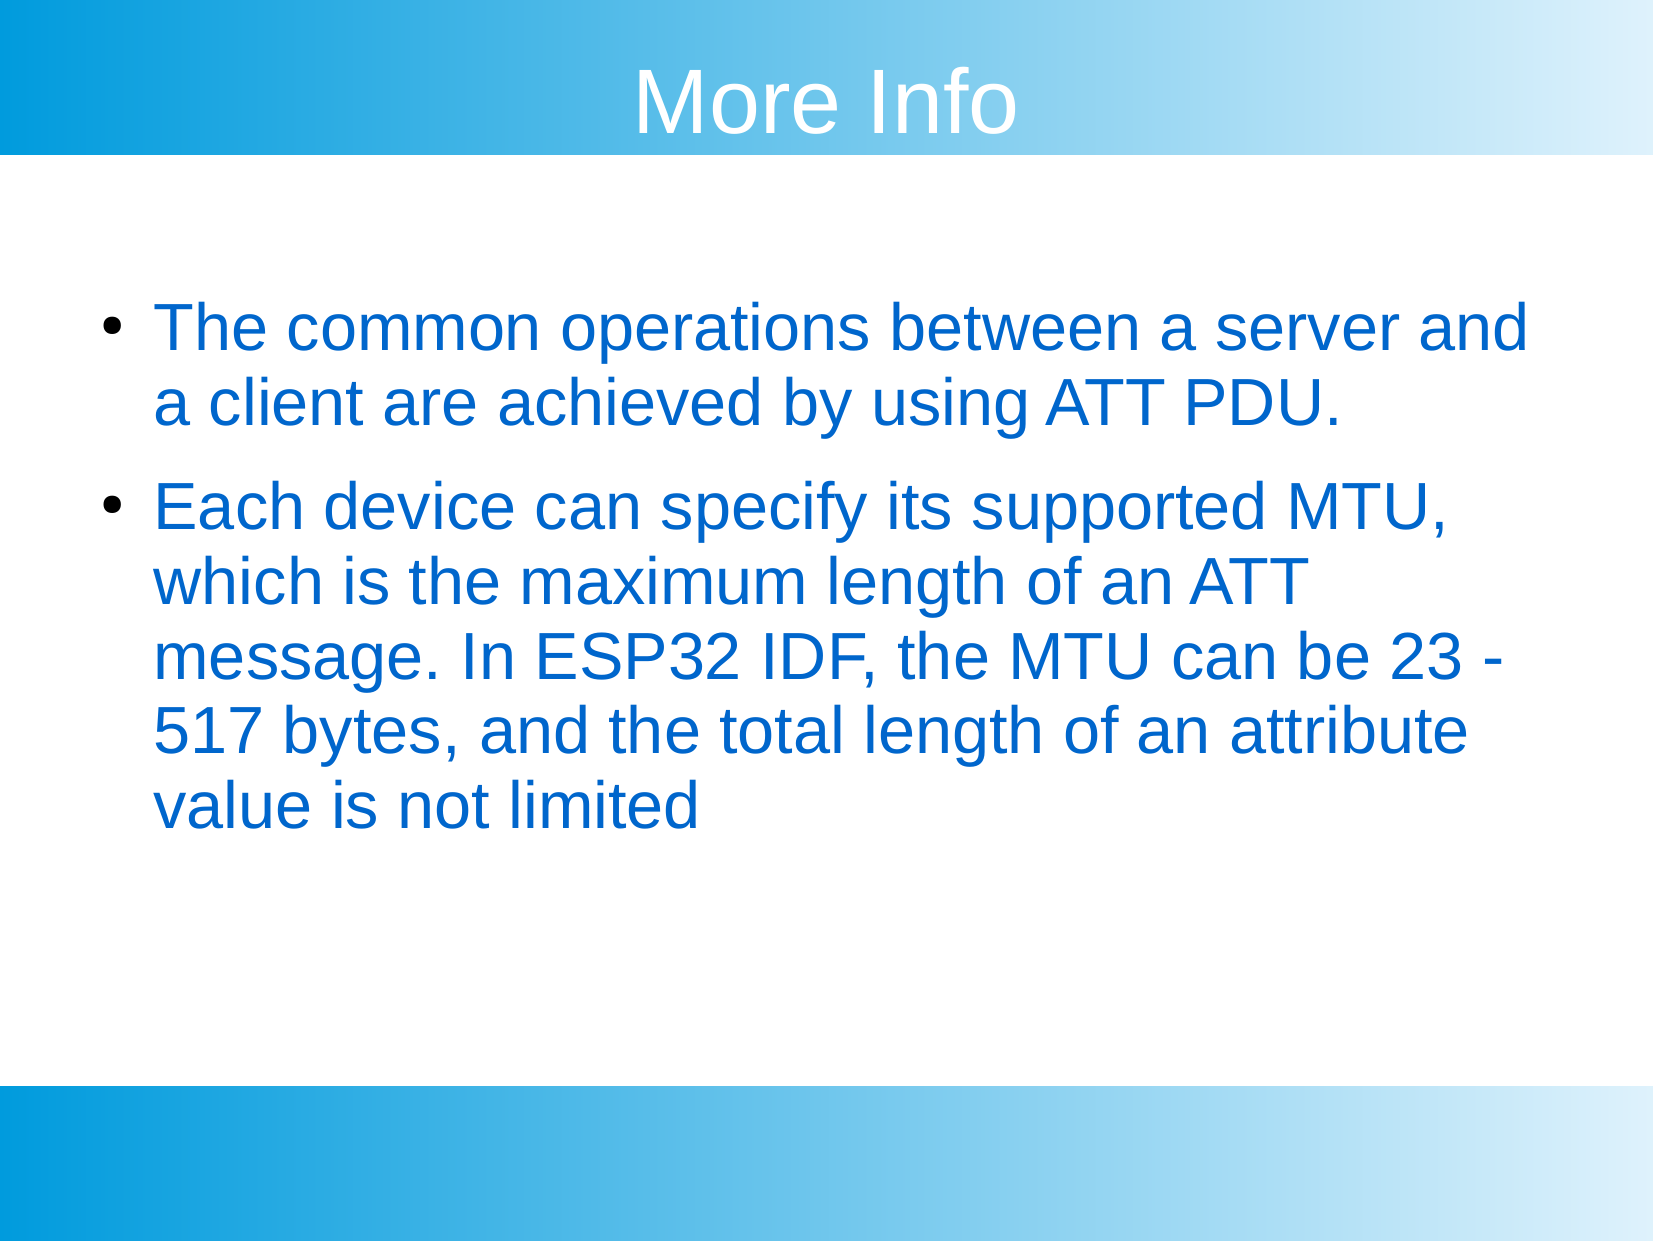

# More Info
The common operations between a server and a client are achieved by using ATT PDU.
Each device can specify its supported MTU, which is the maximum length of an ATT message. In ESP32 IDF, the MTU can be 23 - 517 bytes, and the total length of an attribute value is not limited